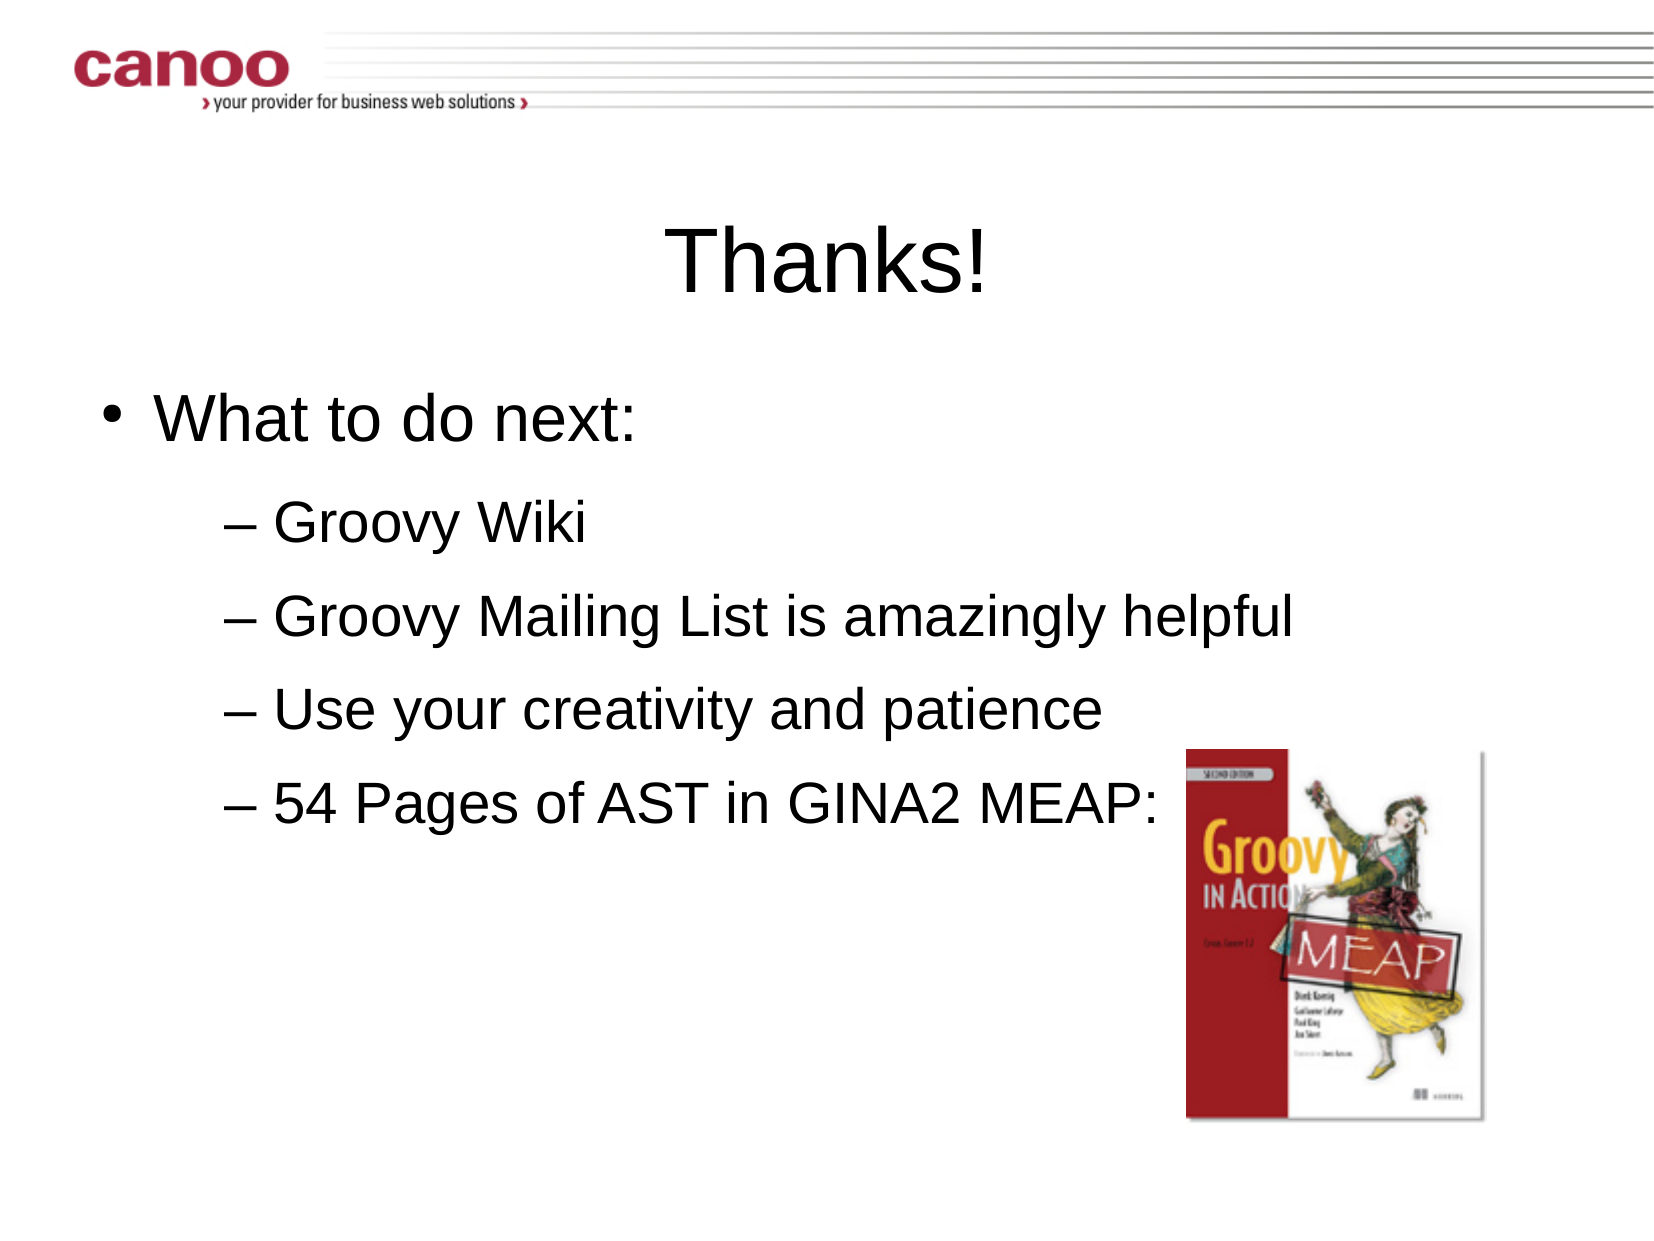

# Thanks!
What to do next:
– Groovy Wiki
– Groovy Mailing List is amazingly helpful
– Use your creativity and patience
– 54 Pages of AST in GINA2 MEAP: